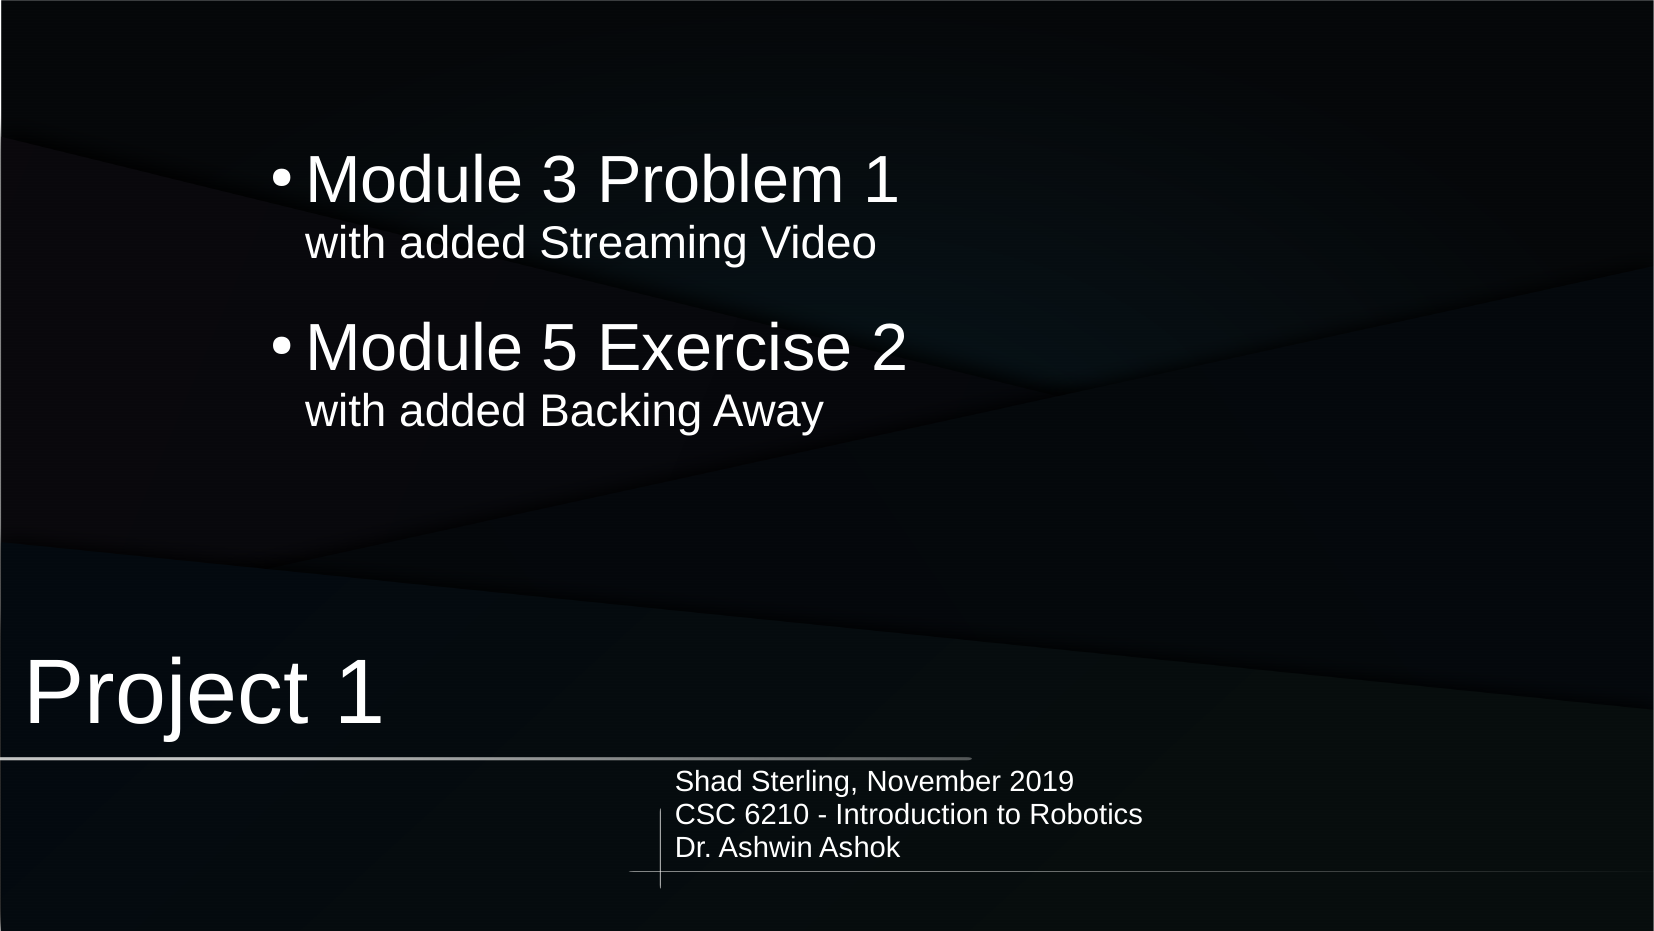

Module 3 Problem 1
with added Streaming Video
Module 5 Exercise 2
with added Backing Away
# Project 1
Shad Sterling, November 2019
CSC 6210 - Introduction to Robotics
Dr. Ashwin Ashok